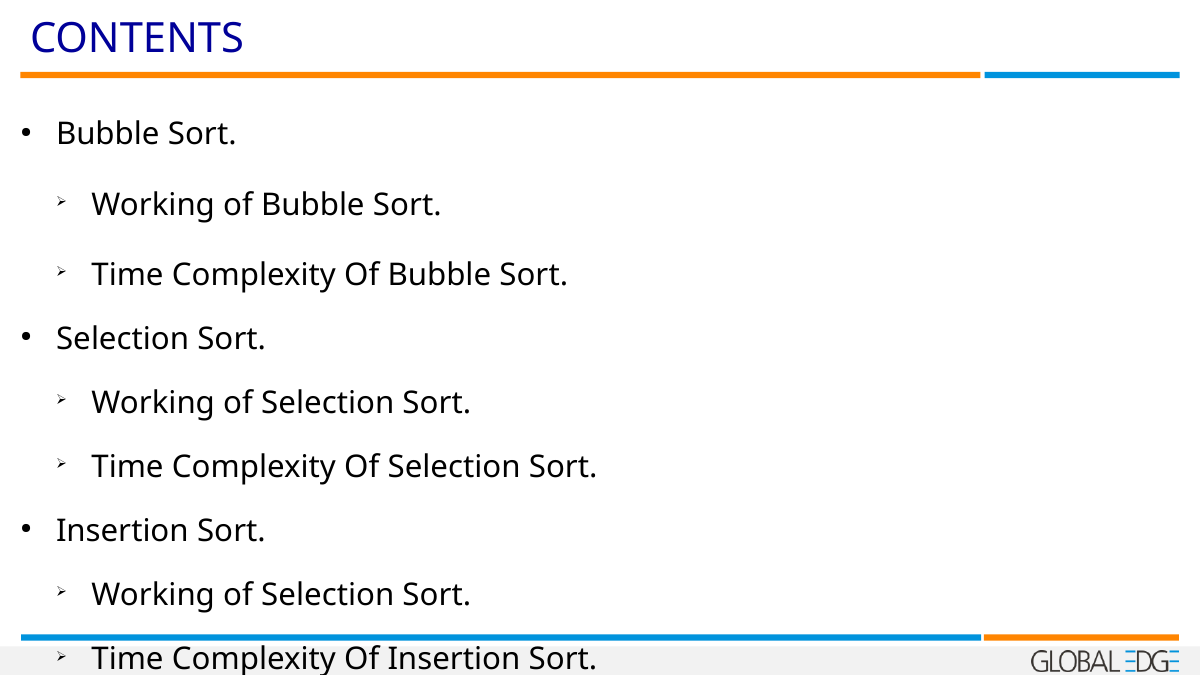

# CONTENTS
Bubble Sort.
Working of Bubble Sort.
Time Complexity Of Bubble Sort.
Selection Sort.
Working of Selection Sort.
Time Complexity Of Selection Sort.
Insertion Sort.
Working of Selection Sort.
Time Complexity Of Insertion Sort.